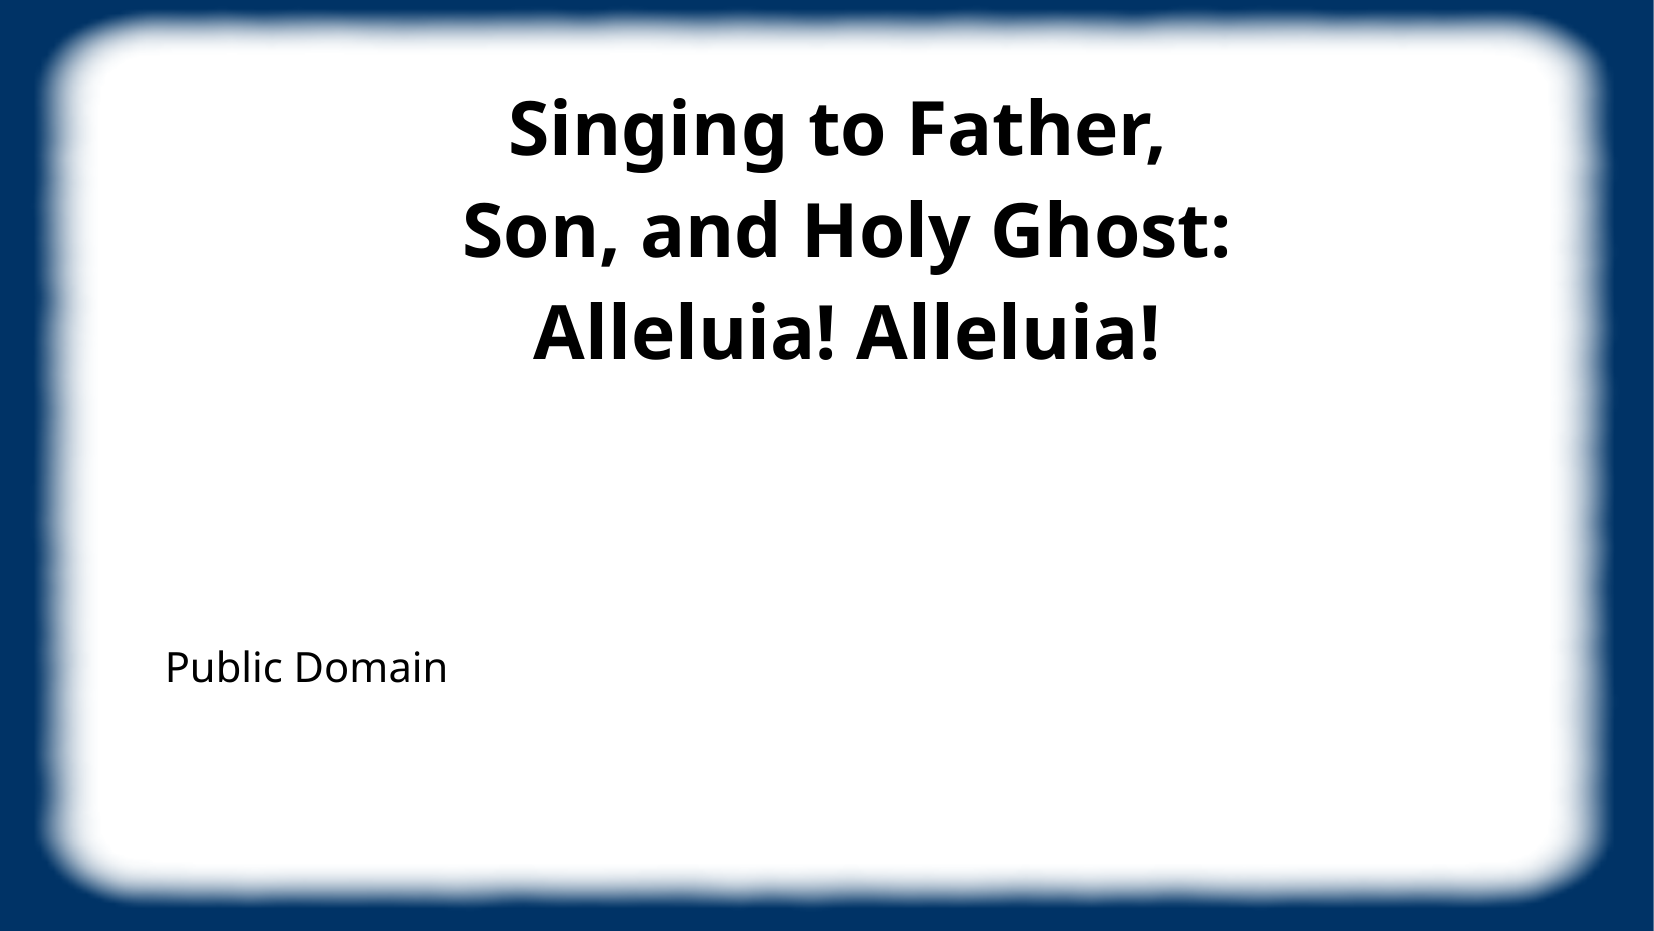

# Singing to Father, Son, and Holy Ghost: Alleluia! Alleluia!
Public Domain